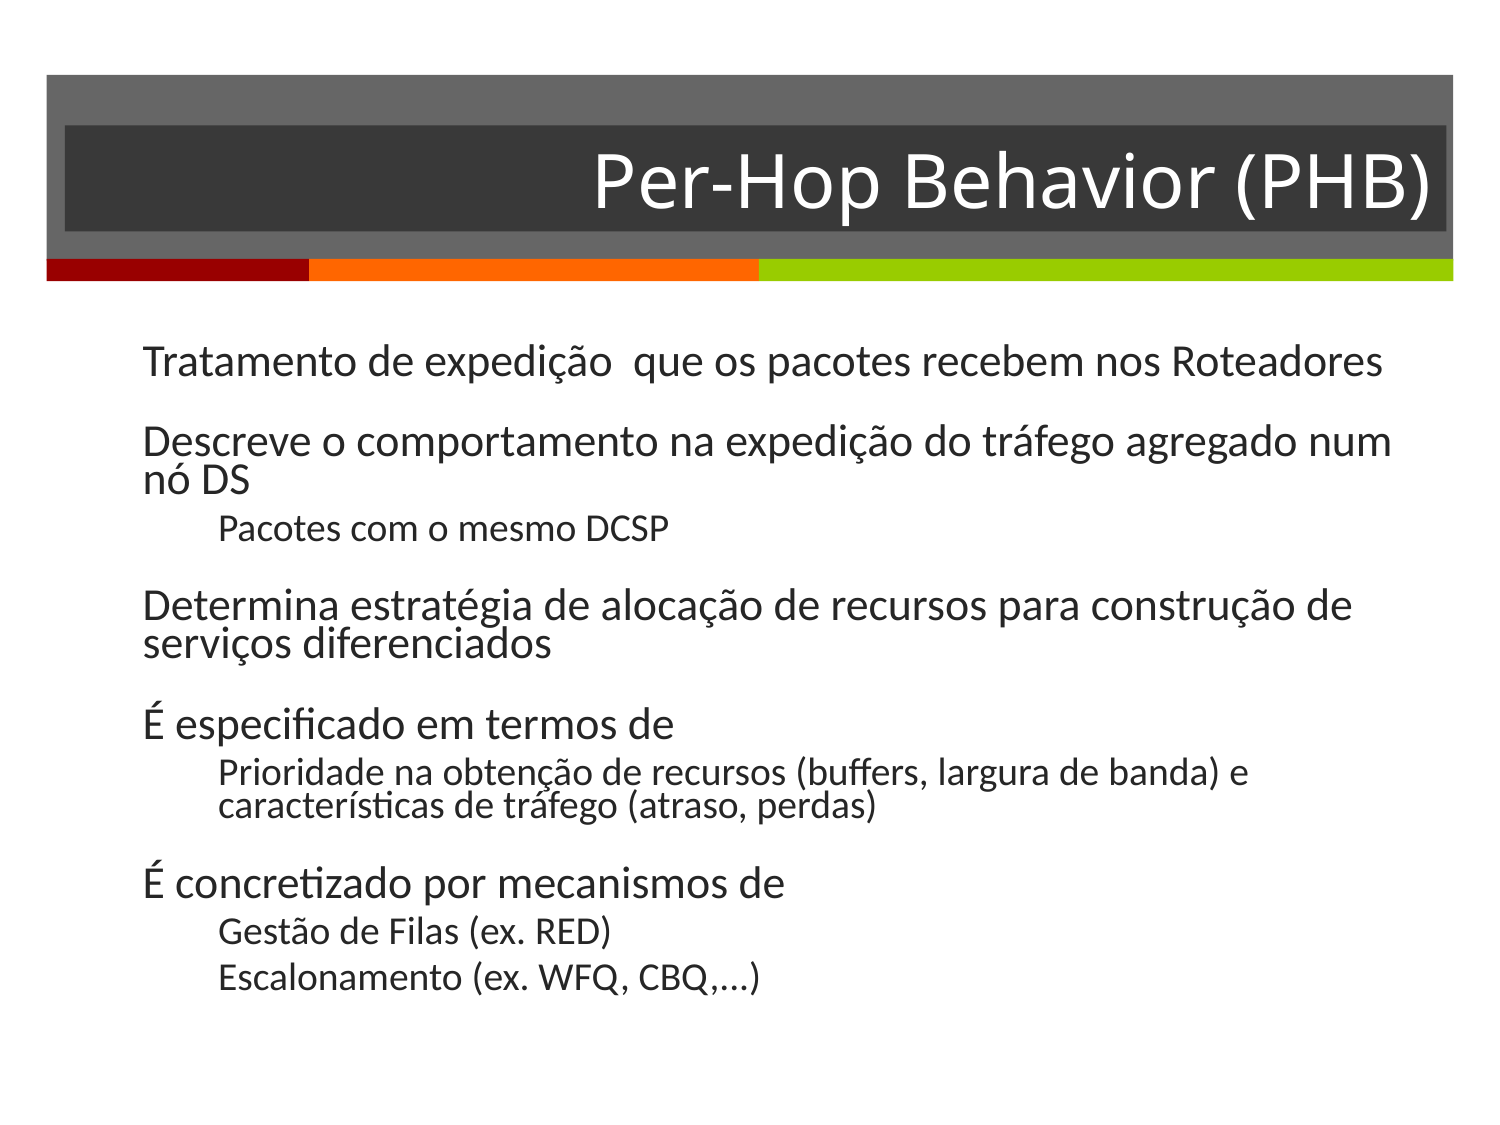

# Per-Hop Behavior (PHB)
Tratamento de expedição que os pacotes recebem nos Roteadores
Descreve o comportamento na expedição do tráfego agregado num nó DS
Pacotes com o mesmo DCSP
Determina estratégia de alocação de recursos para construção de serviços diferenciados
É especificado em termos de
Prioridade na obtenção de recursos (buffers, largura de banda) e características de tráfego (atraso, perdas)
É concretizado por mecanismos de
Gestão de Filas (ex. RED)
Escalonamento (ex. WFQ, CBQ,...)